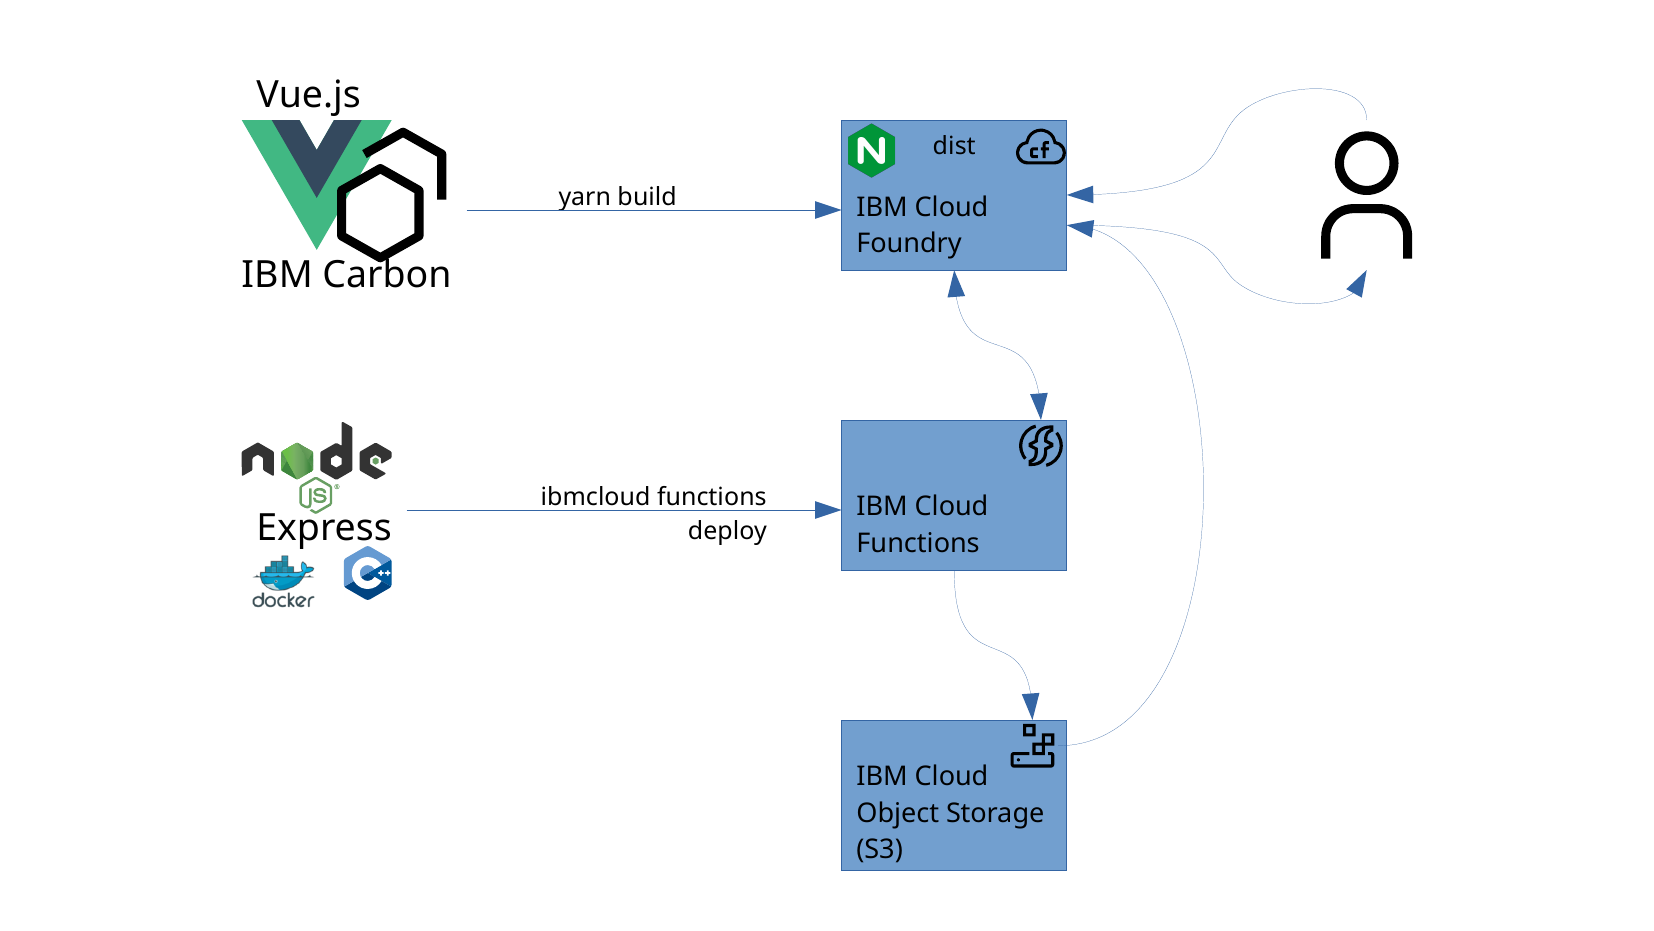

Vue.js
dist
yarn build
IBM Cloud Foundry
IBM Carbon
ibmcloud functions deploy
IBM Cloud Functions
Express
IBM Cloud Object Storage (S3)